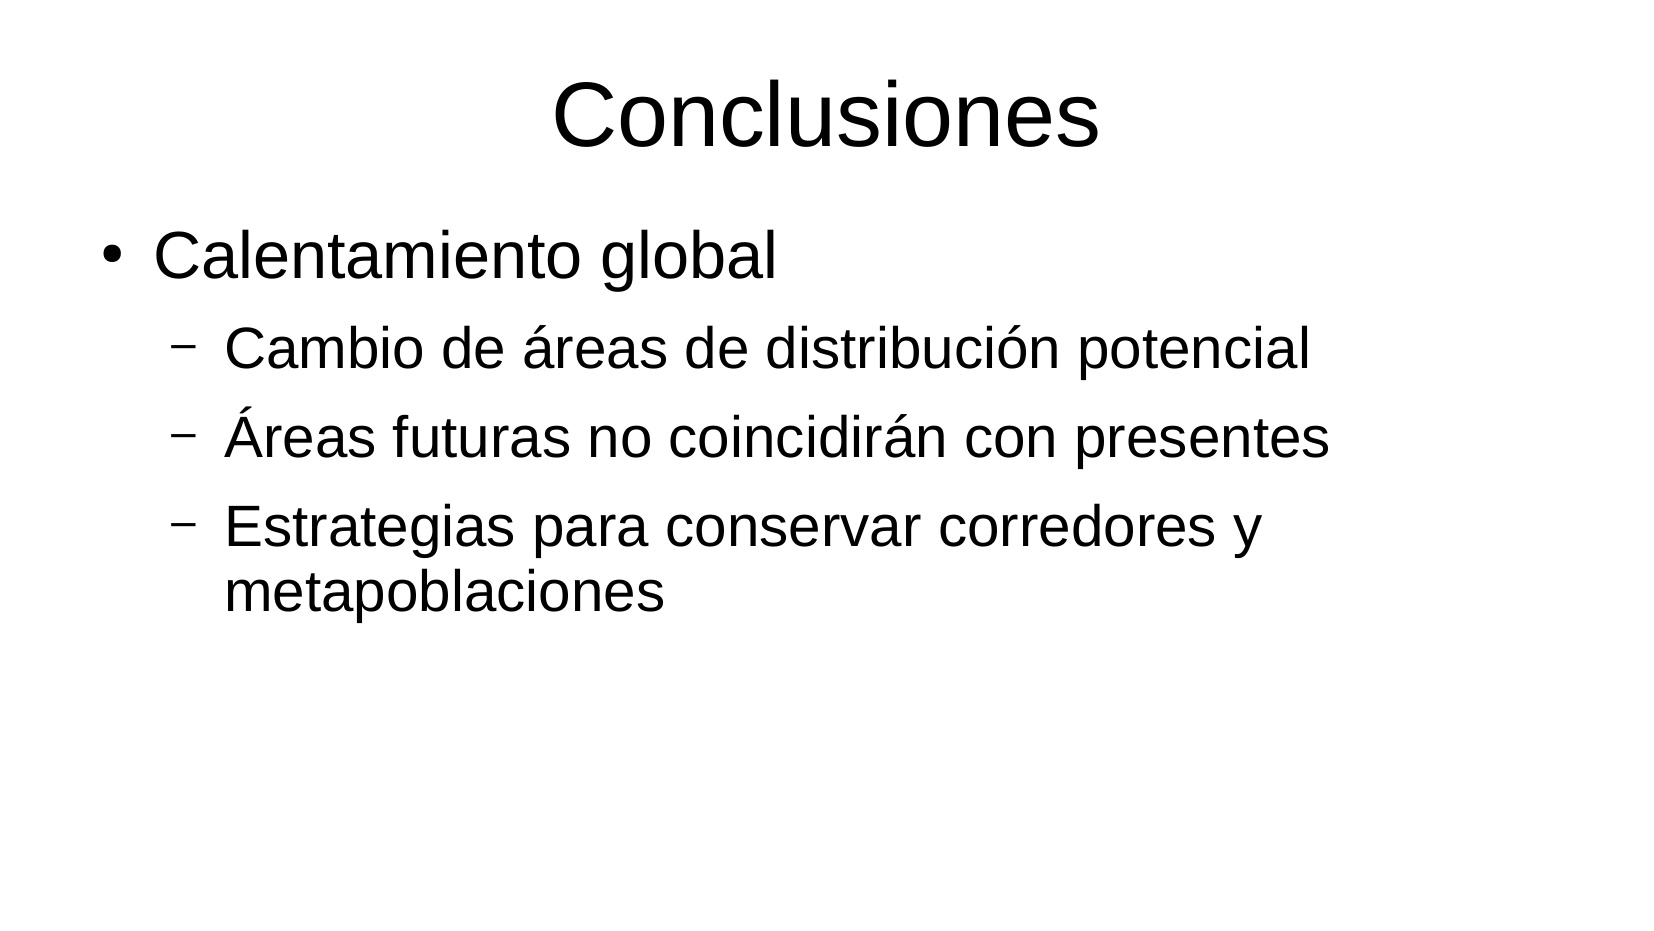

# Conclusiones
Calentamiento global
Cambio de áreas de distribución potencial
Áreas futuras no coincidirán con presentes
Estrategias para conservar corredores y metapoblaciones